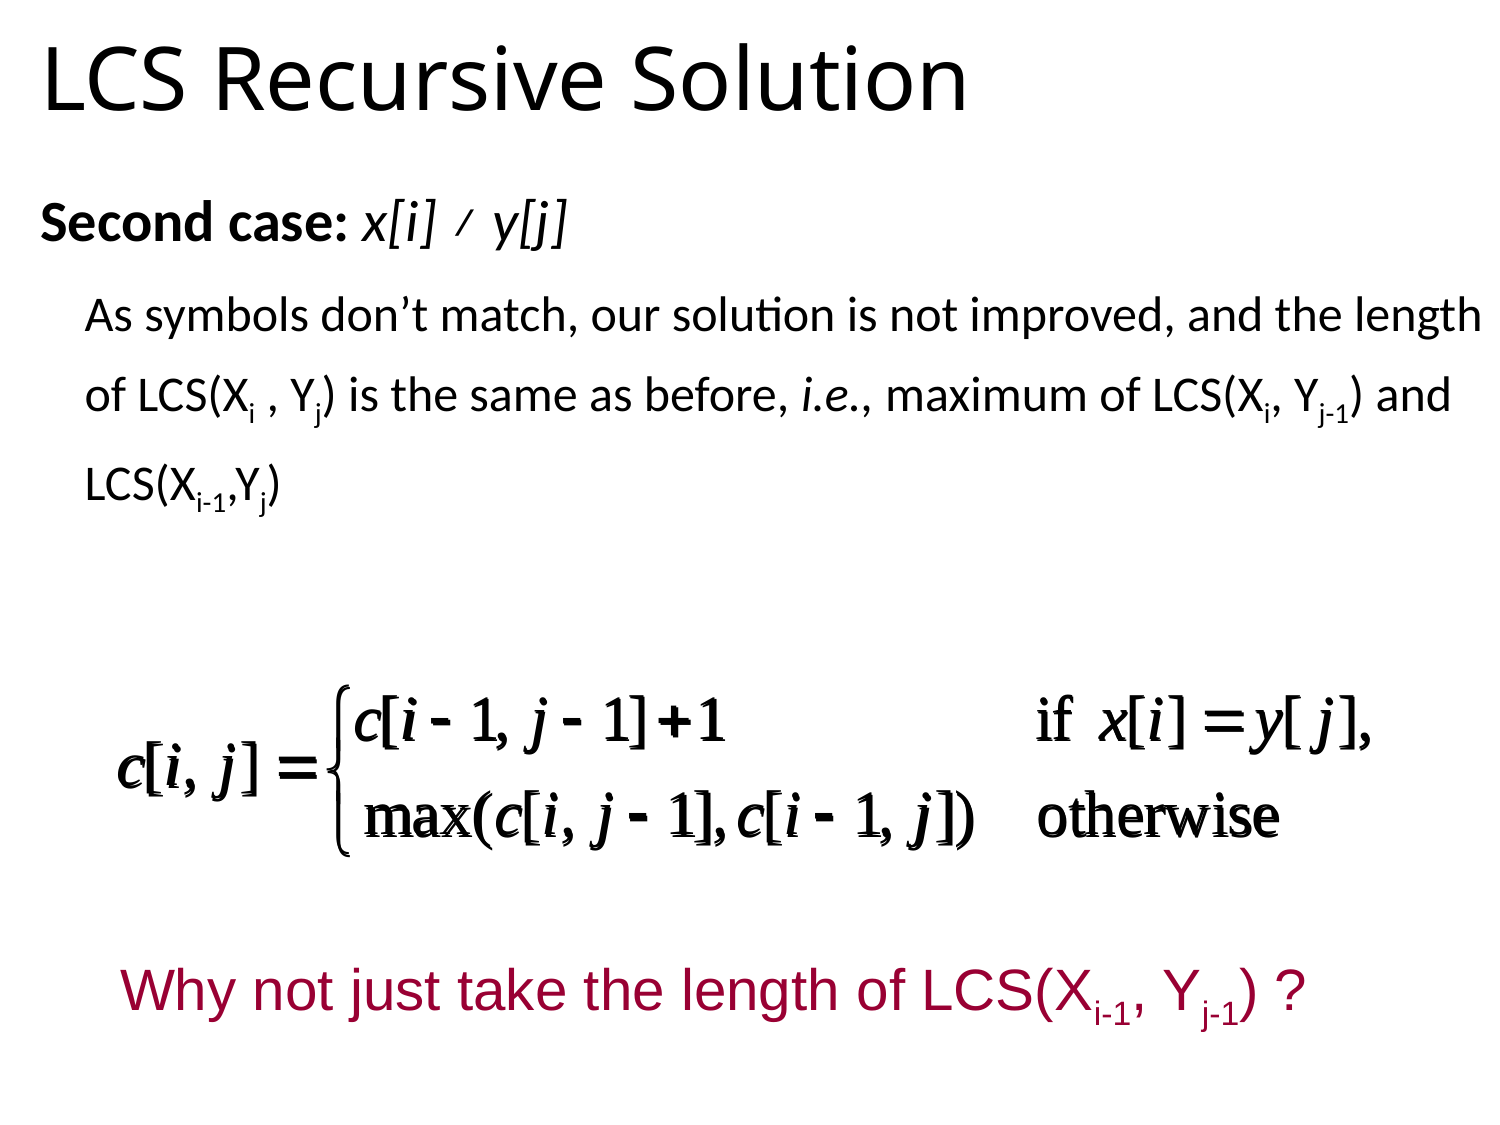

# LCS Recursive Solution
Second case: x[i] ≠ y[j]
As symbols don’t match, our solution is not improved, and the length of LCS(Xi , Yj) is the same as before, i.e., maximum of LCS(Xi, Yj-1) and LCS(Xi-1,Yj)
Why not just take the length of LCS(Xi-1, Yj-1) ?